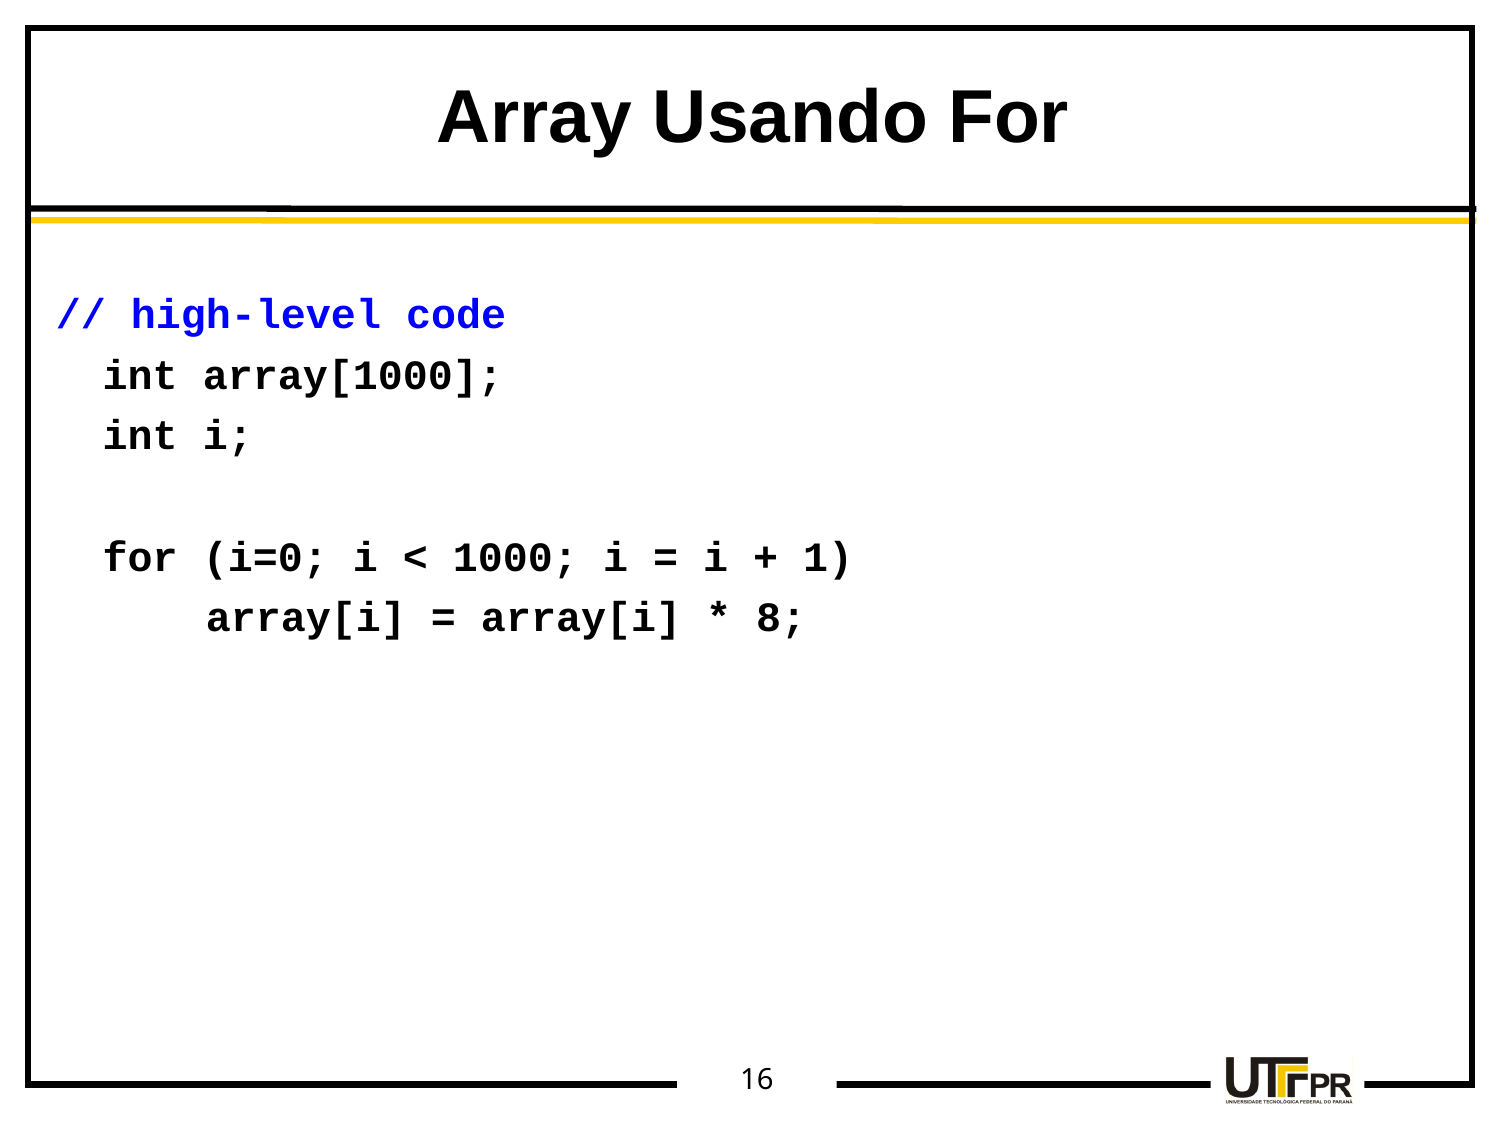

Array Usando For
# // high-level code
	int array[1000];
	int i;
	for (i=0; i < 1000; i = i + 1)
 	array[i] = array[i] * 8;